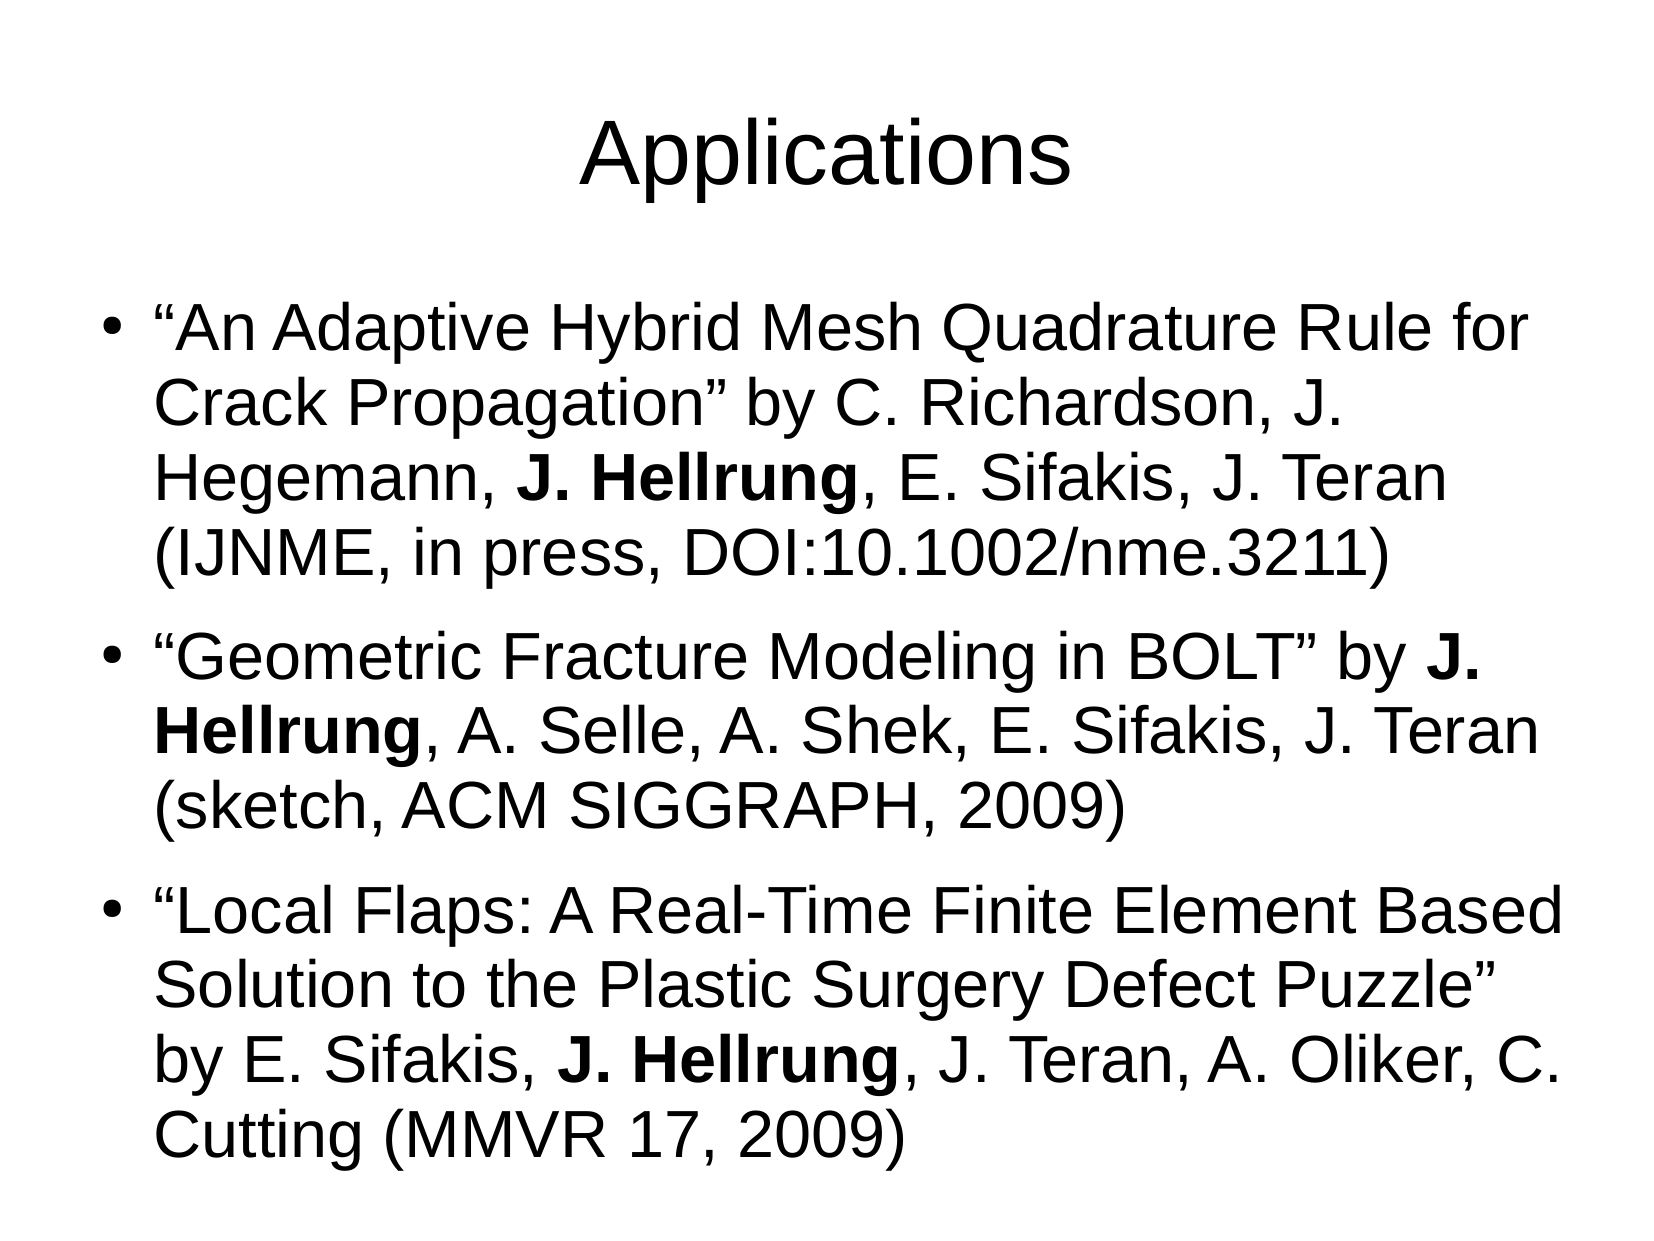

# Applications
“An Adaptive Hybrid Mesh Quadrature Rule for Crack Propagation” by C. Richardson, J. Hegemann, J. Hellrung, E. Sifakis, J. Teran (IJNME, in press, DOI:10.1002/nme.3211)
“Geometric Fracture Modeling in BOLT” by J. Hellrung, A. Selle, A. Shek, E. Sifakis, J. Teran (sketch, ACM SIGGRAPH, 2009)
“Local Flaps: A Real-Time Finite Element Based Solution to the Plastic Surgery Defect Puzzle” by E. Sifakis, J. Hellrung, J. Teran, A. Oliker, C. Cutting (MMVR 17, 2009)